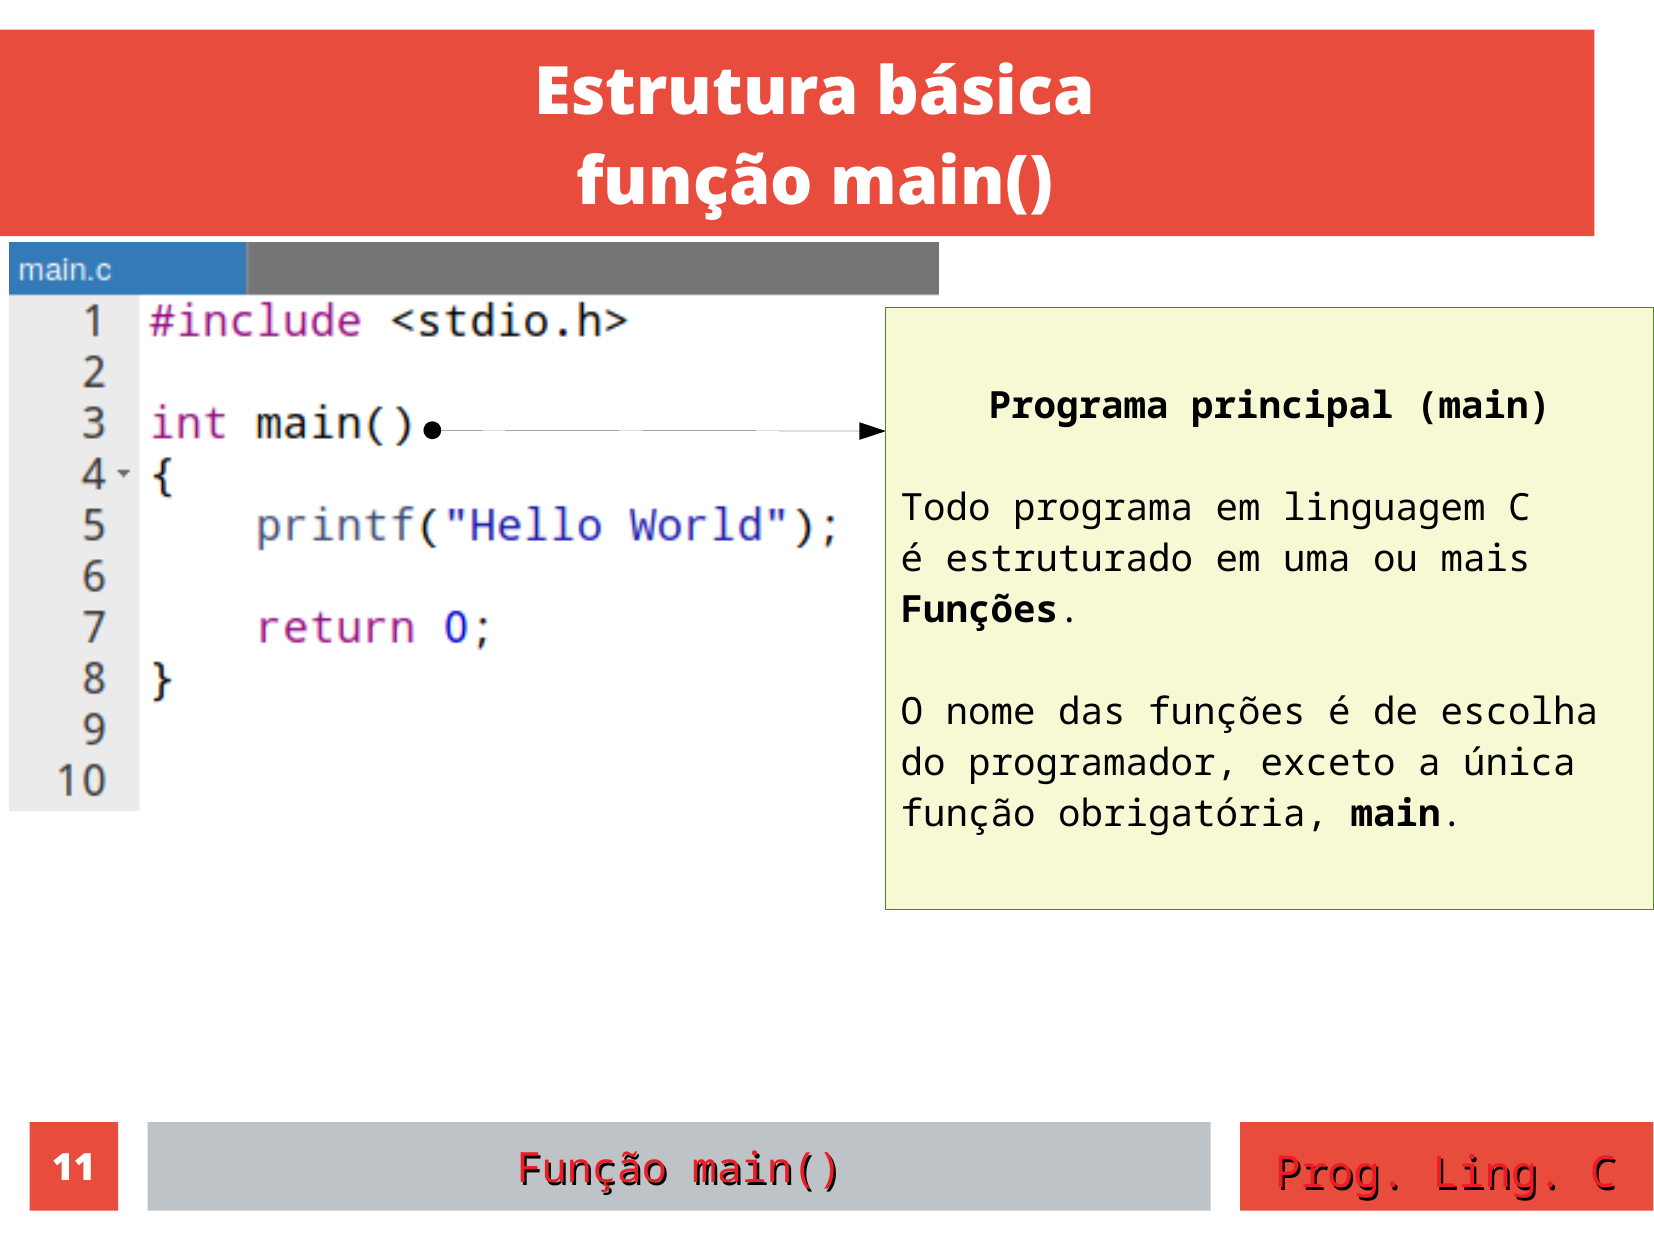

# Estrutura básica função main()
Programa principal (main)
Todo programa em linguagem C
é estruturado em uma ou mais
Funções.
O nome das funções é de escolha
do programador, exceto a única
função obrigatória, main.
11
Função main()
 Prog. Ling. C